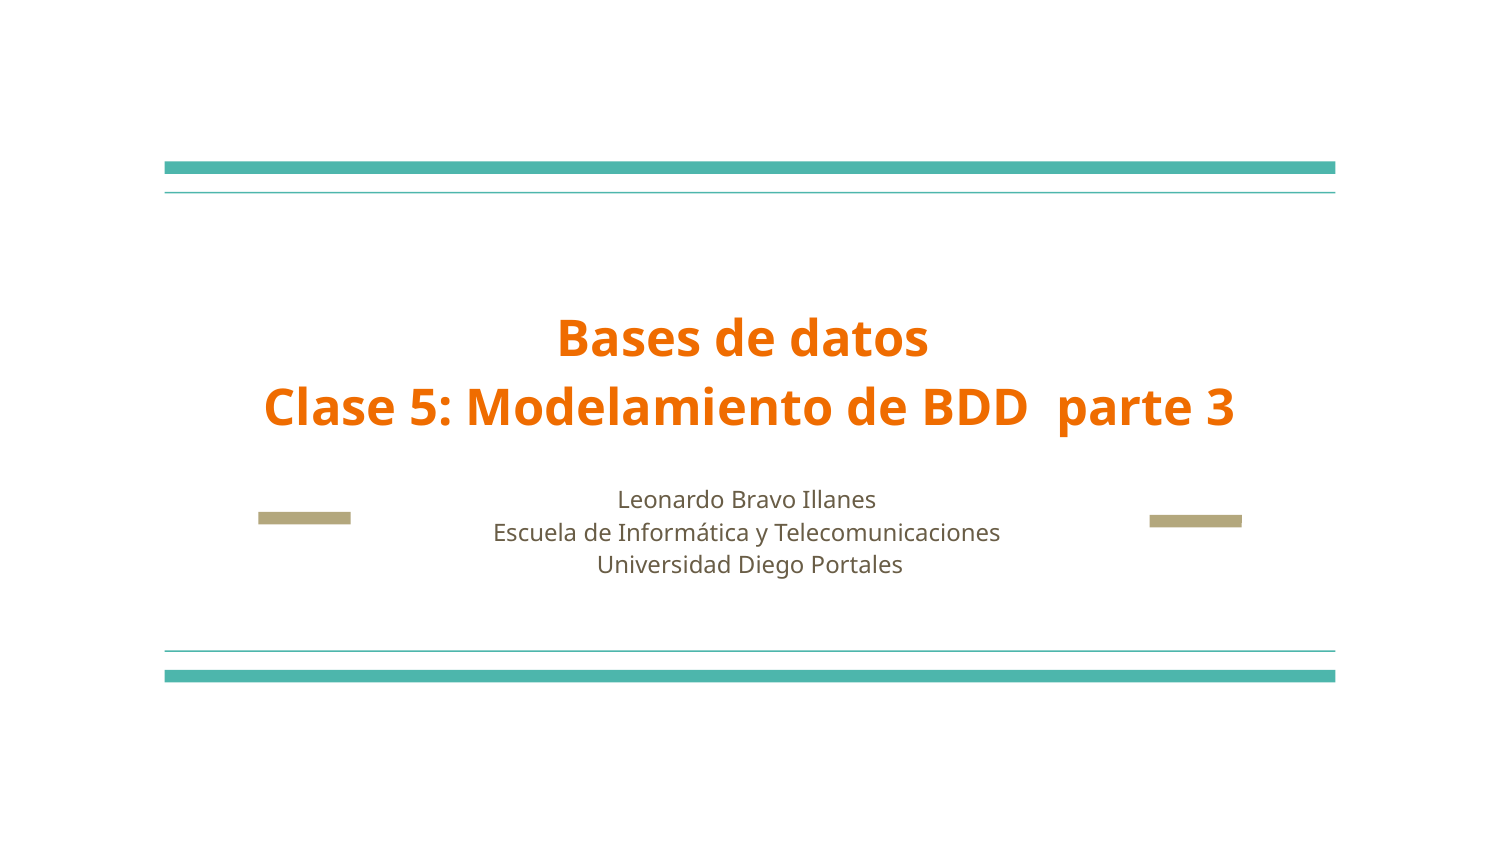

# Bases de datos Clase 5: Modelamiento de BDD parte 3
Leonardo Bravo Illanes
Escuela de Informática y Telecomunicaciones
Universidad Diego Portales